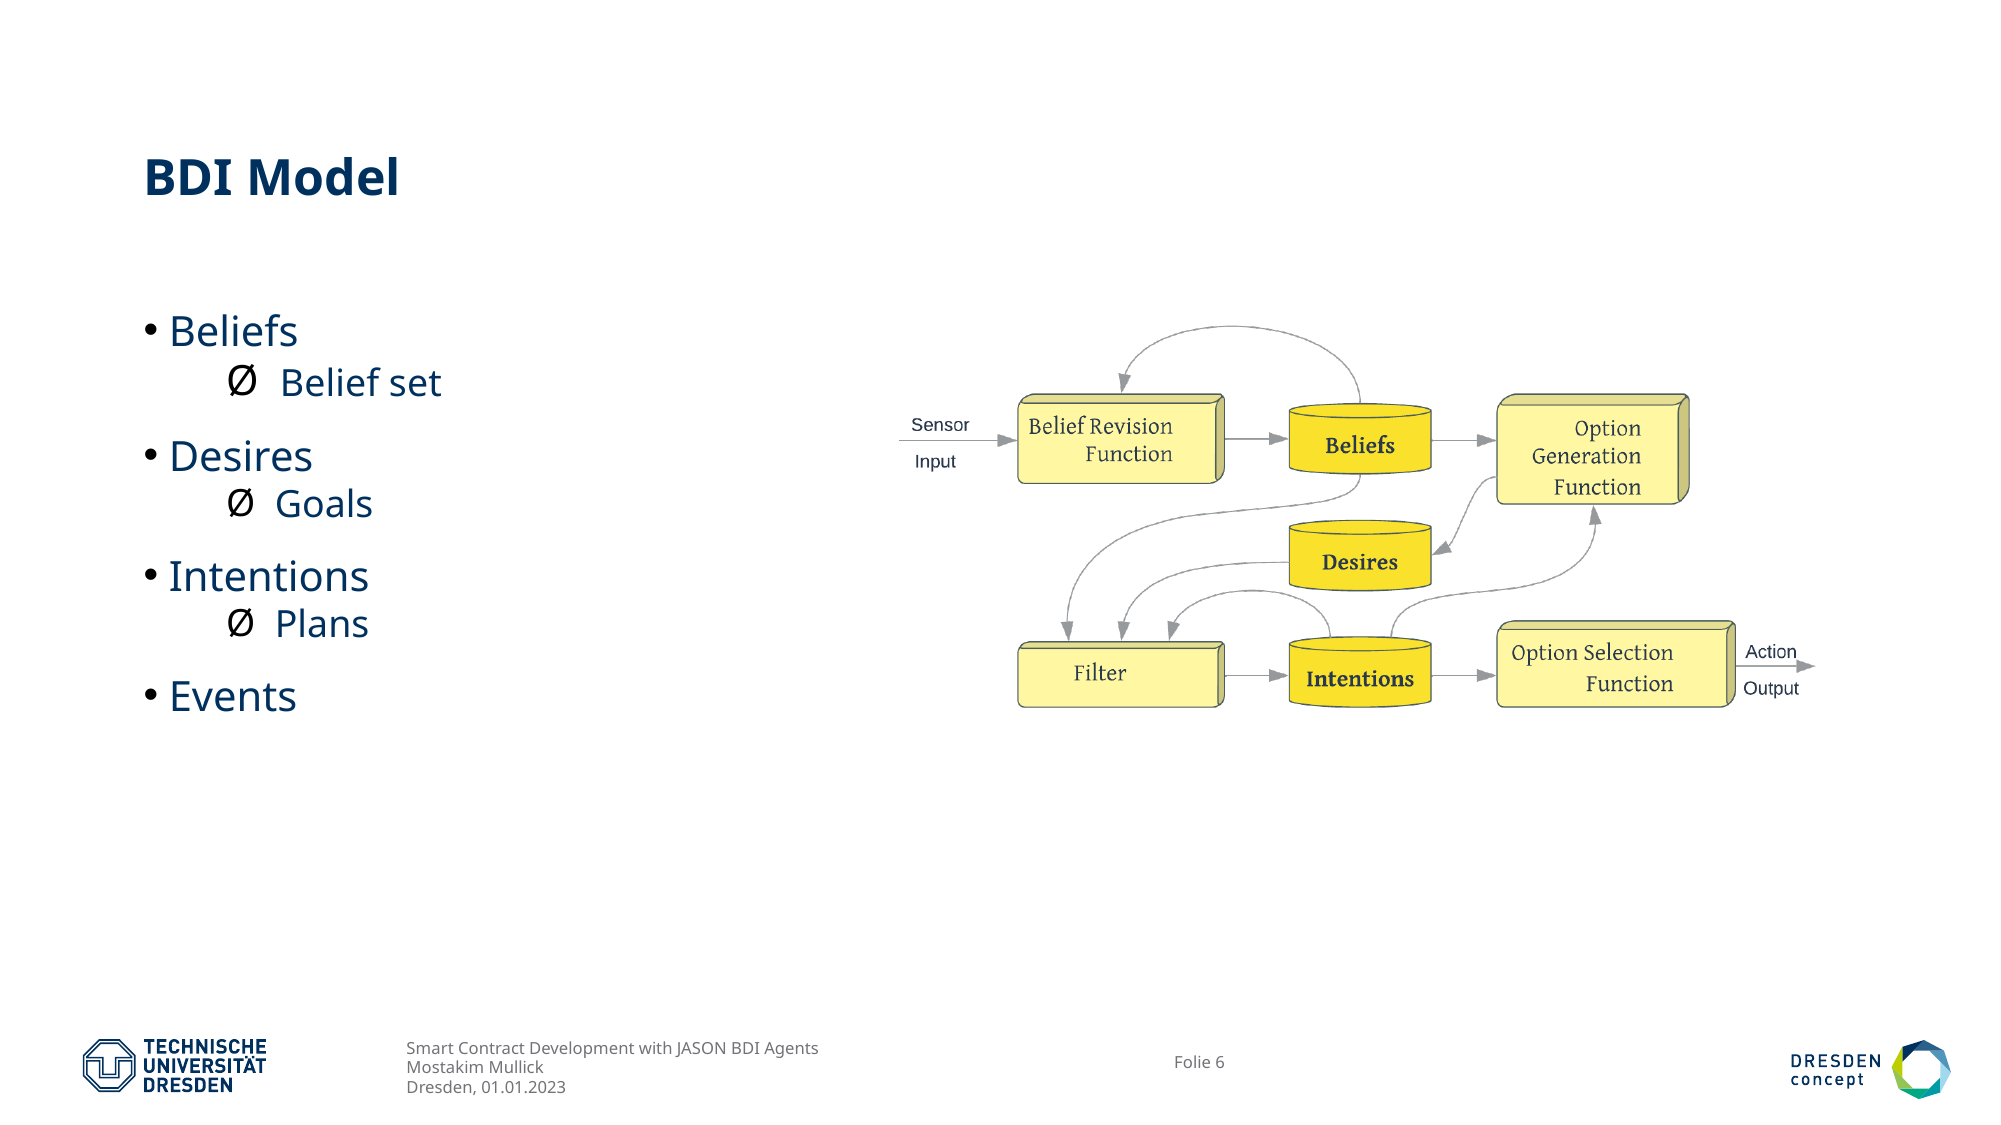

# BDI Model
 Beliefs
 Belief set
 Desires
 Goals​
 Intentions
 Plans
 Events